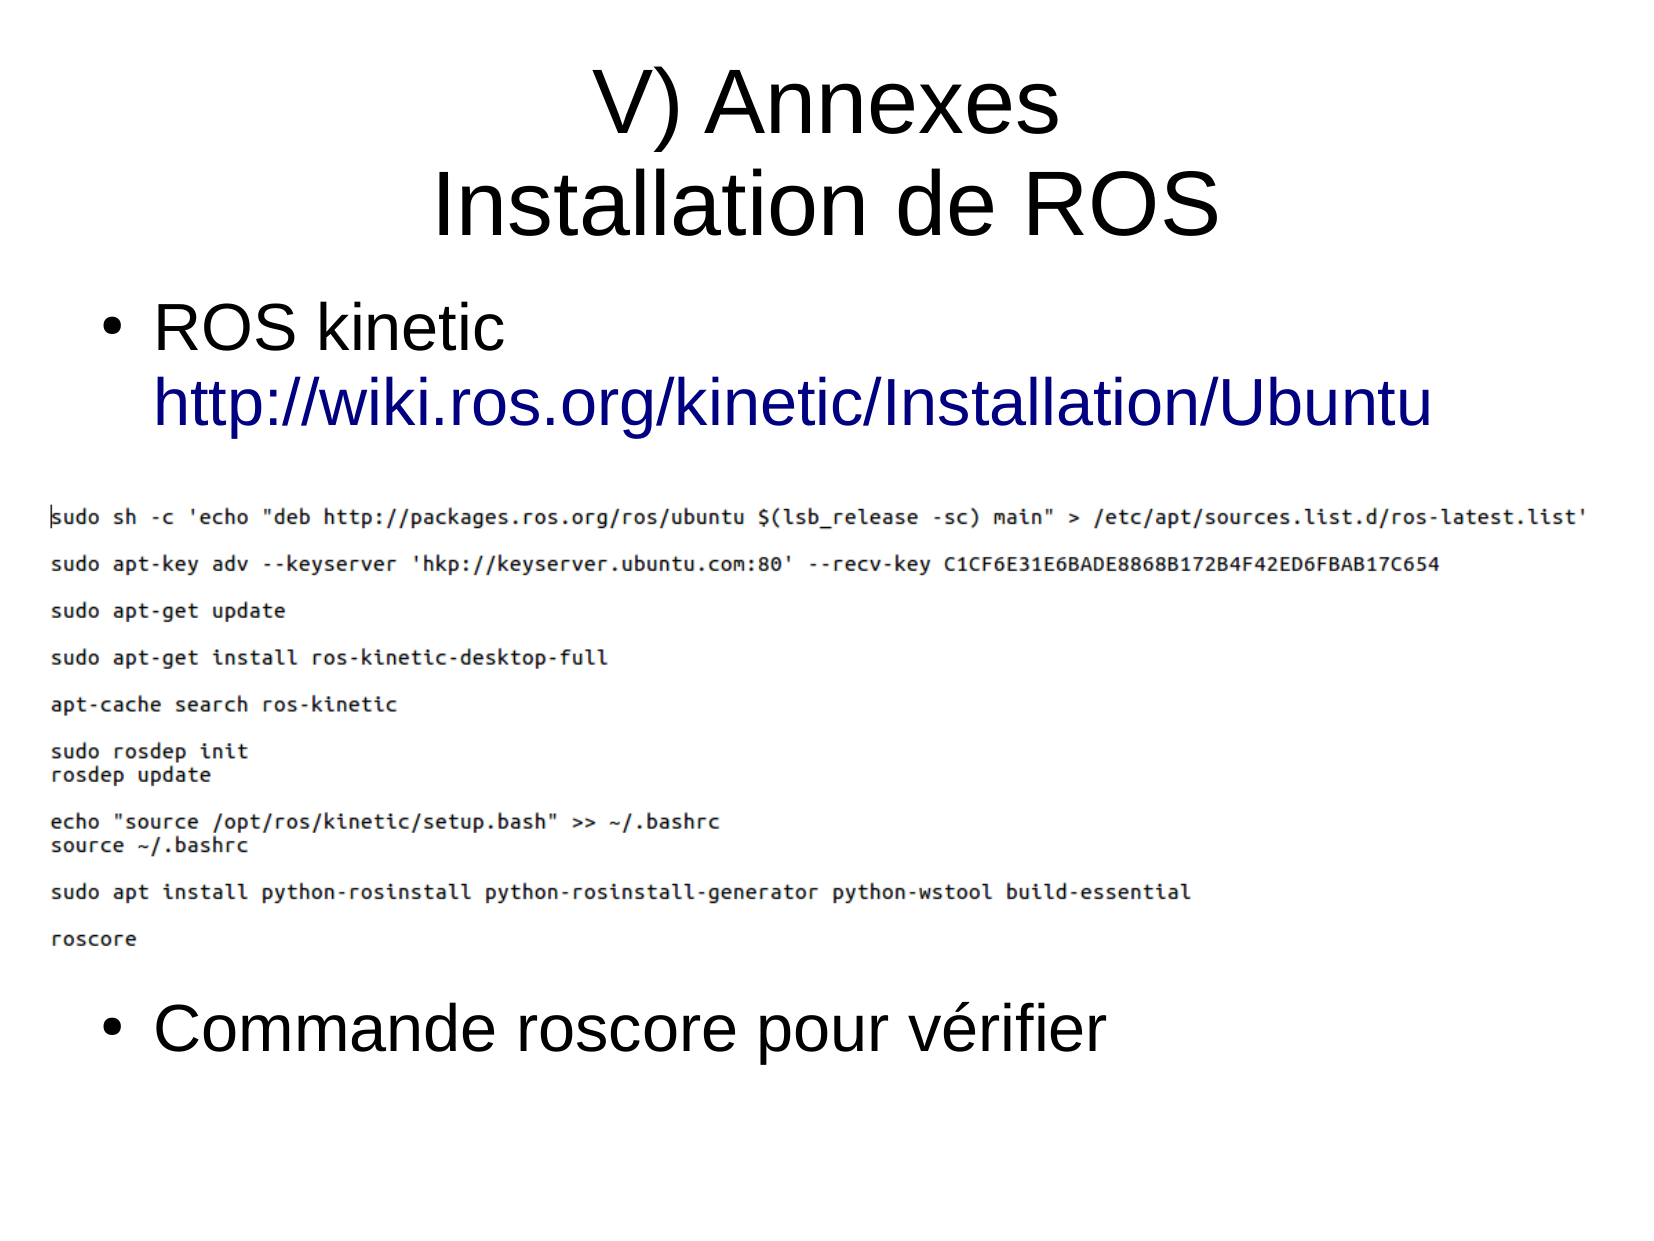

# V) Annexes Installation de ROS
ROS kinetic http://wiki.ros.org/kinetic/Installation/Ubuntu
Commande roscore pour vérifier